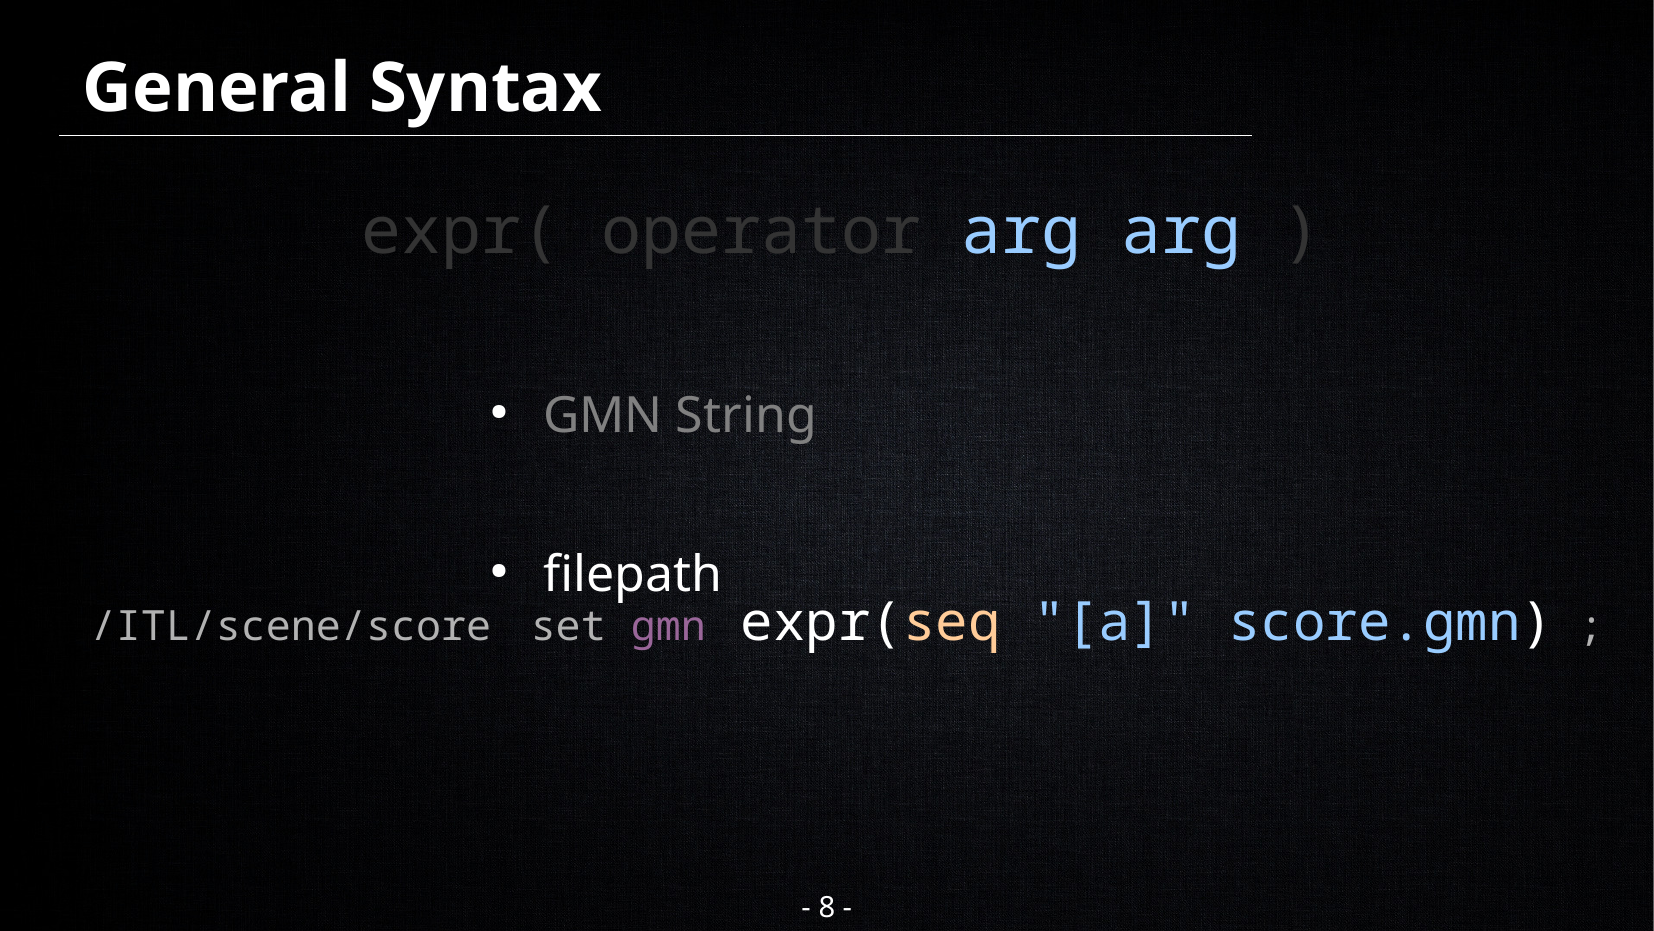

# General Syntax
expr( operator arg arg )
GMN String
filepath
/ITL/scene/score set gmn expr(seq "[a]" score.gmn) ;
8